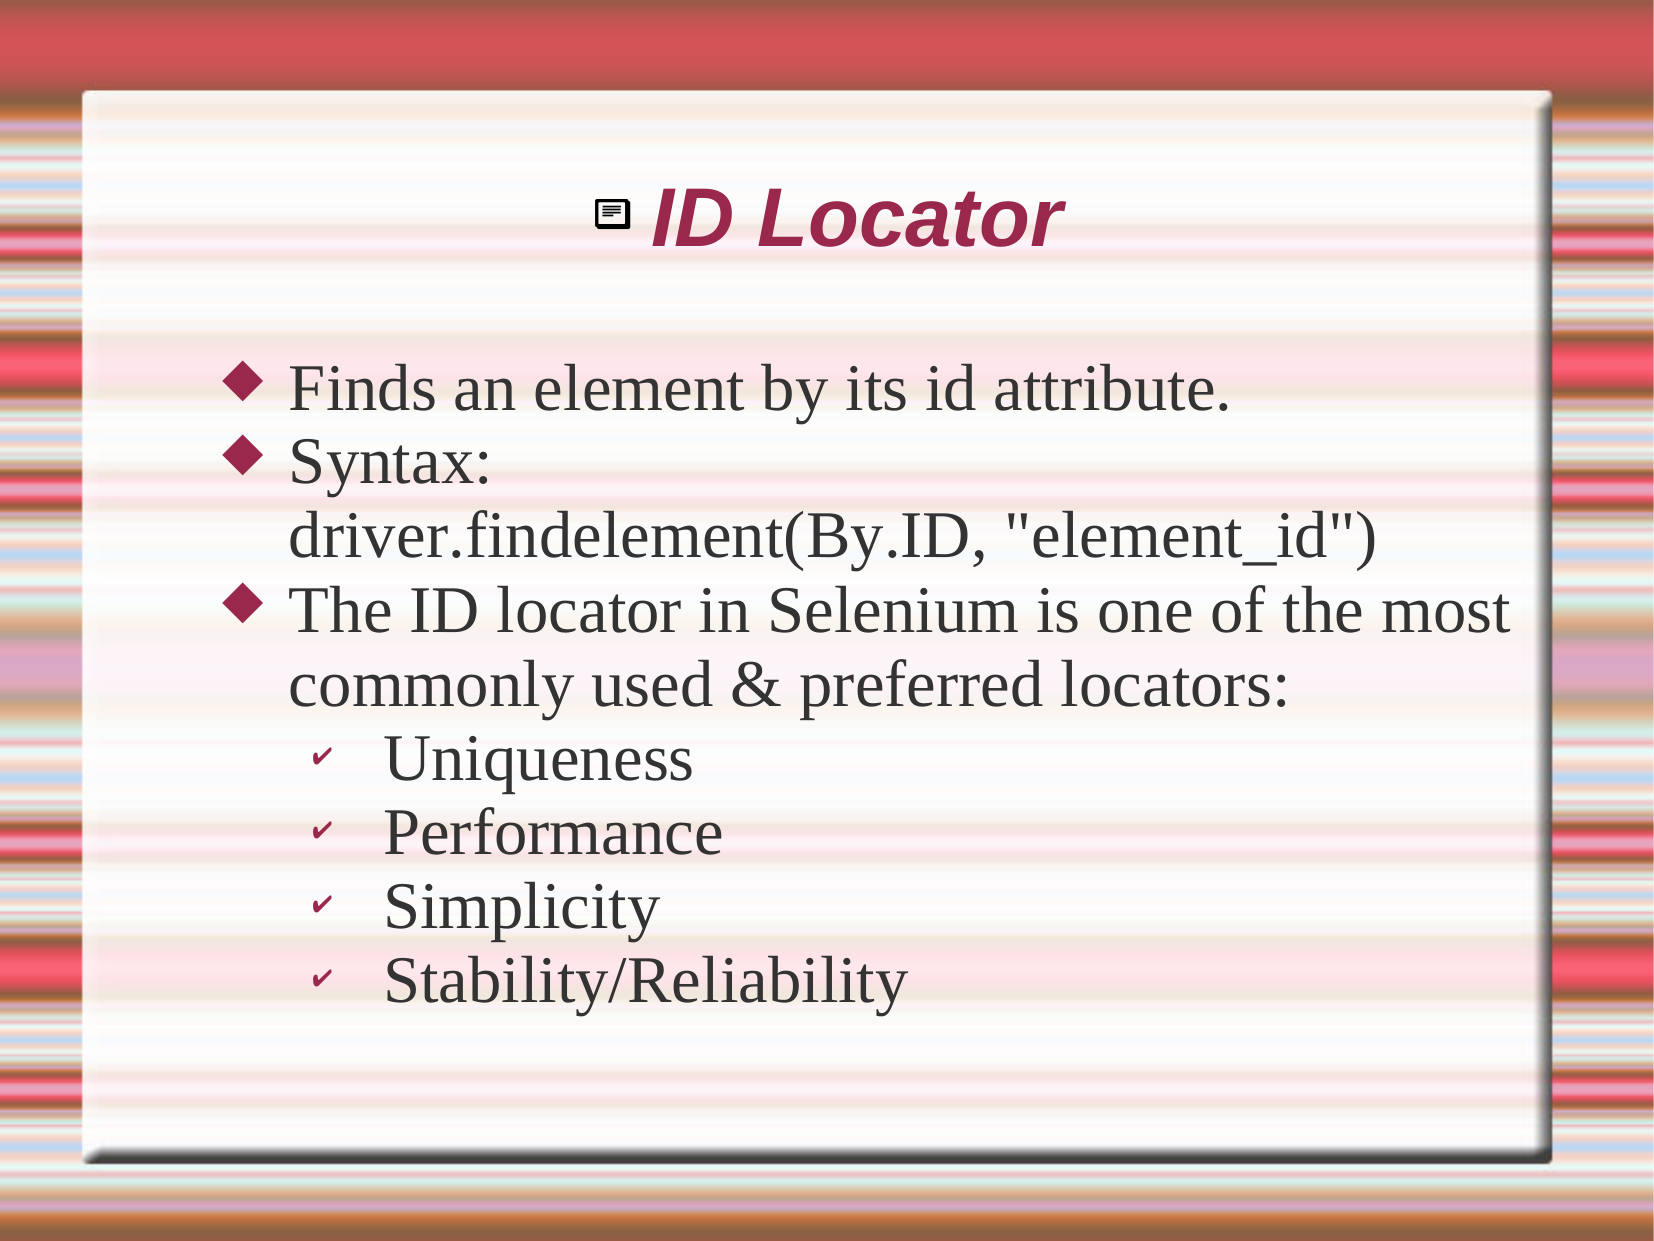

# ID Locator
Finds an element by its id attribute.
Syntax:
driver.findelement(By.ID, "element_id")
The ID locator in Selenium is one of the most
commonly used & preferred locators:
Uniqueness
Performance
Simplicity
Stability/Reliability